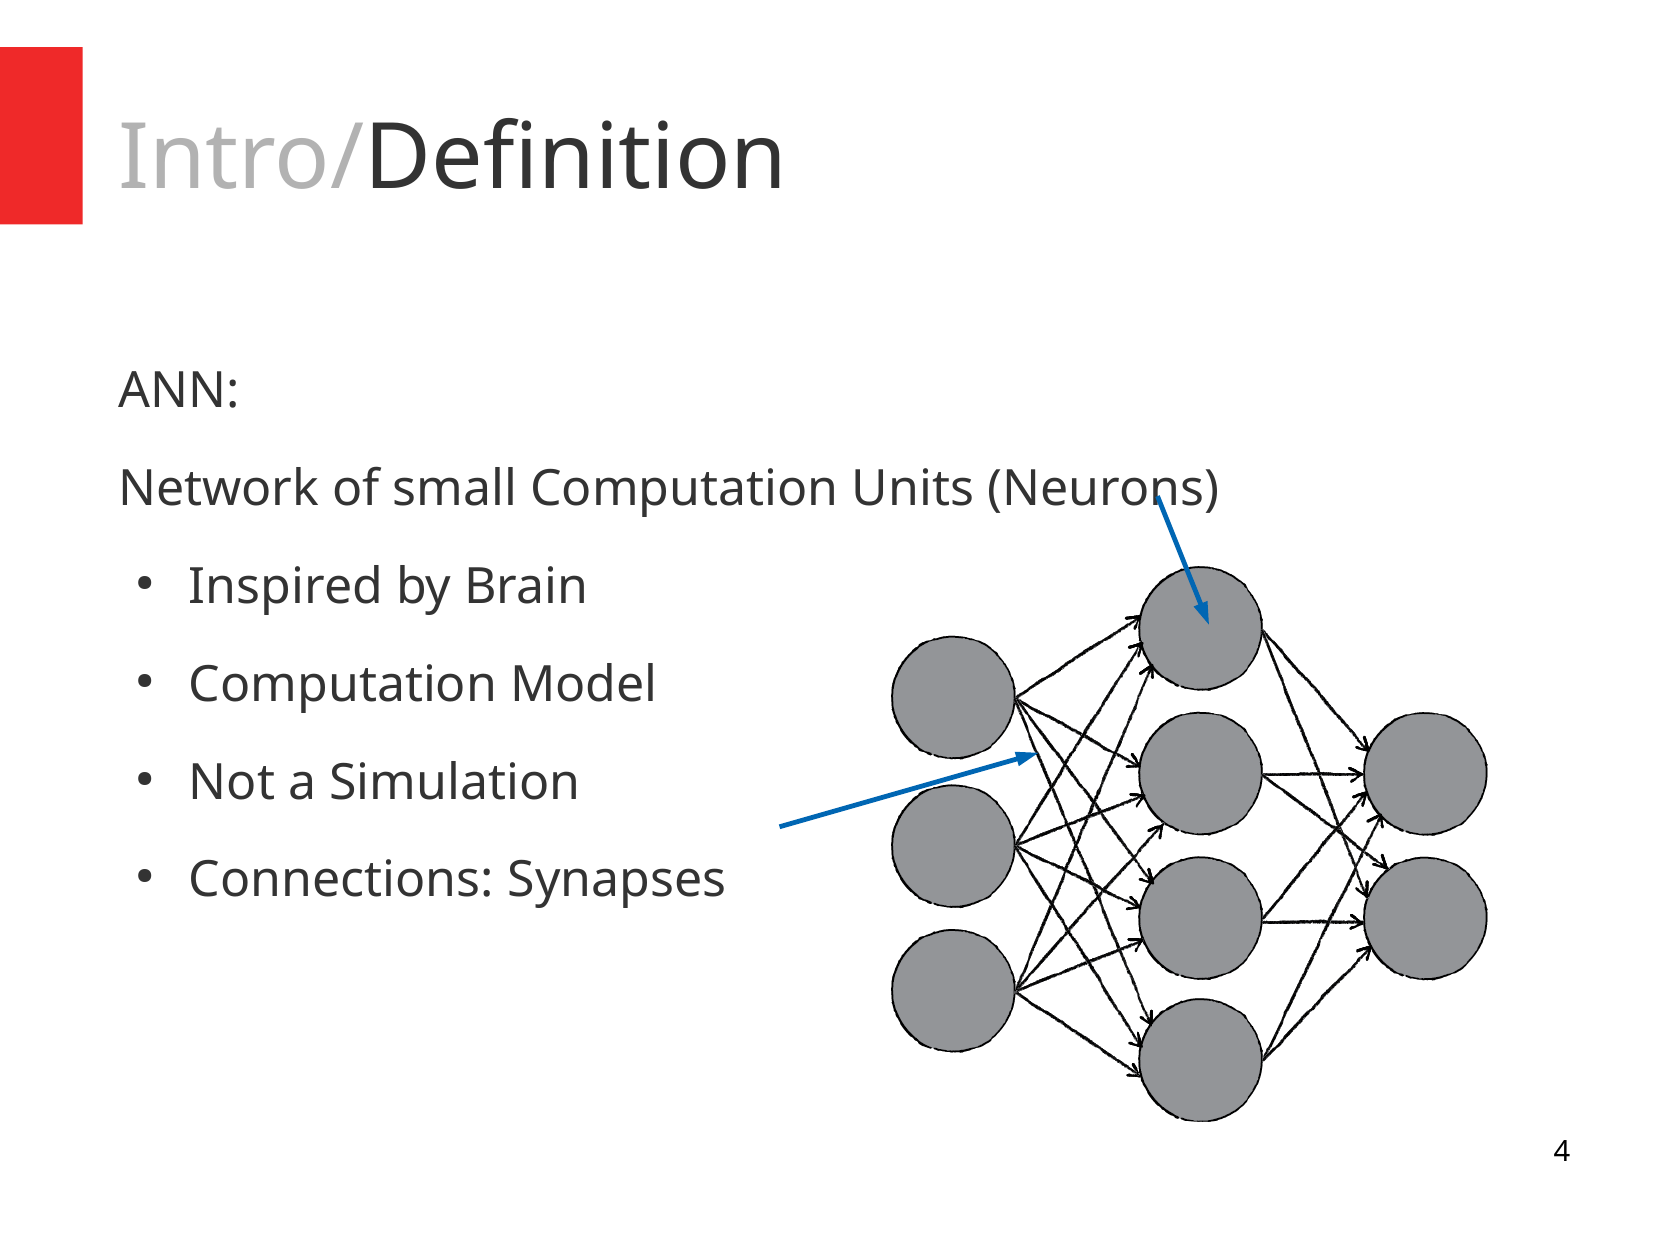

# Intro/Definition
ANN:
Network of small Computation Units (Neurons)
Inspired by Brain
Computation Model
Not a Simulation
Connections: Synapses
4